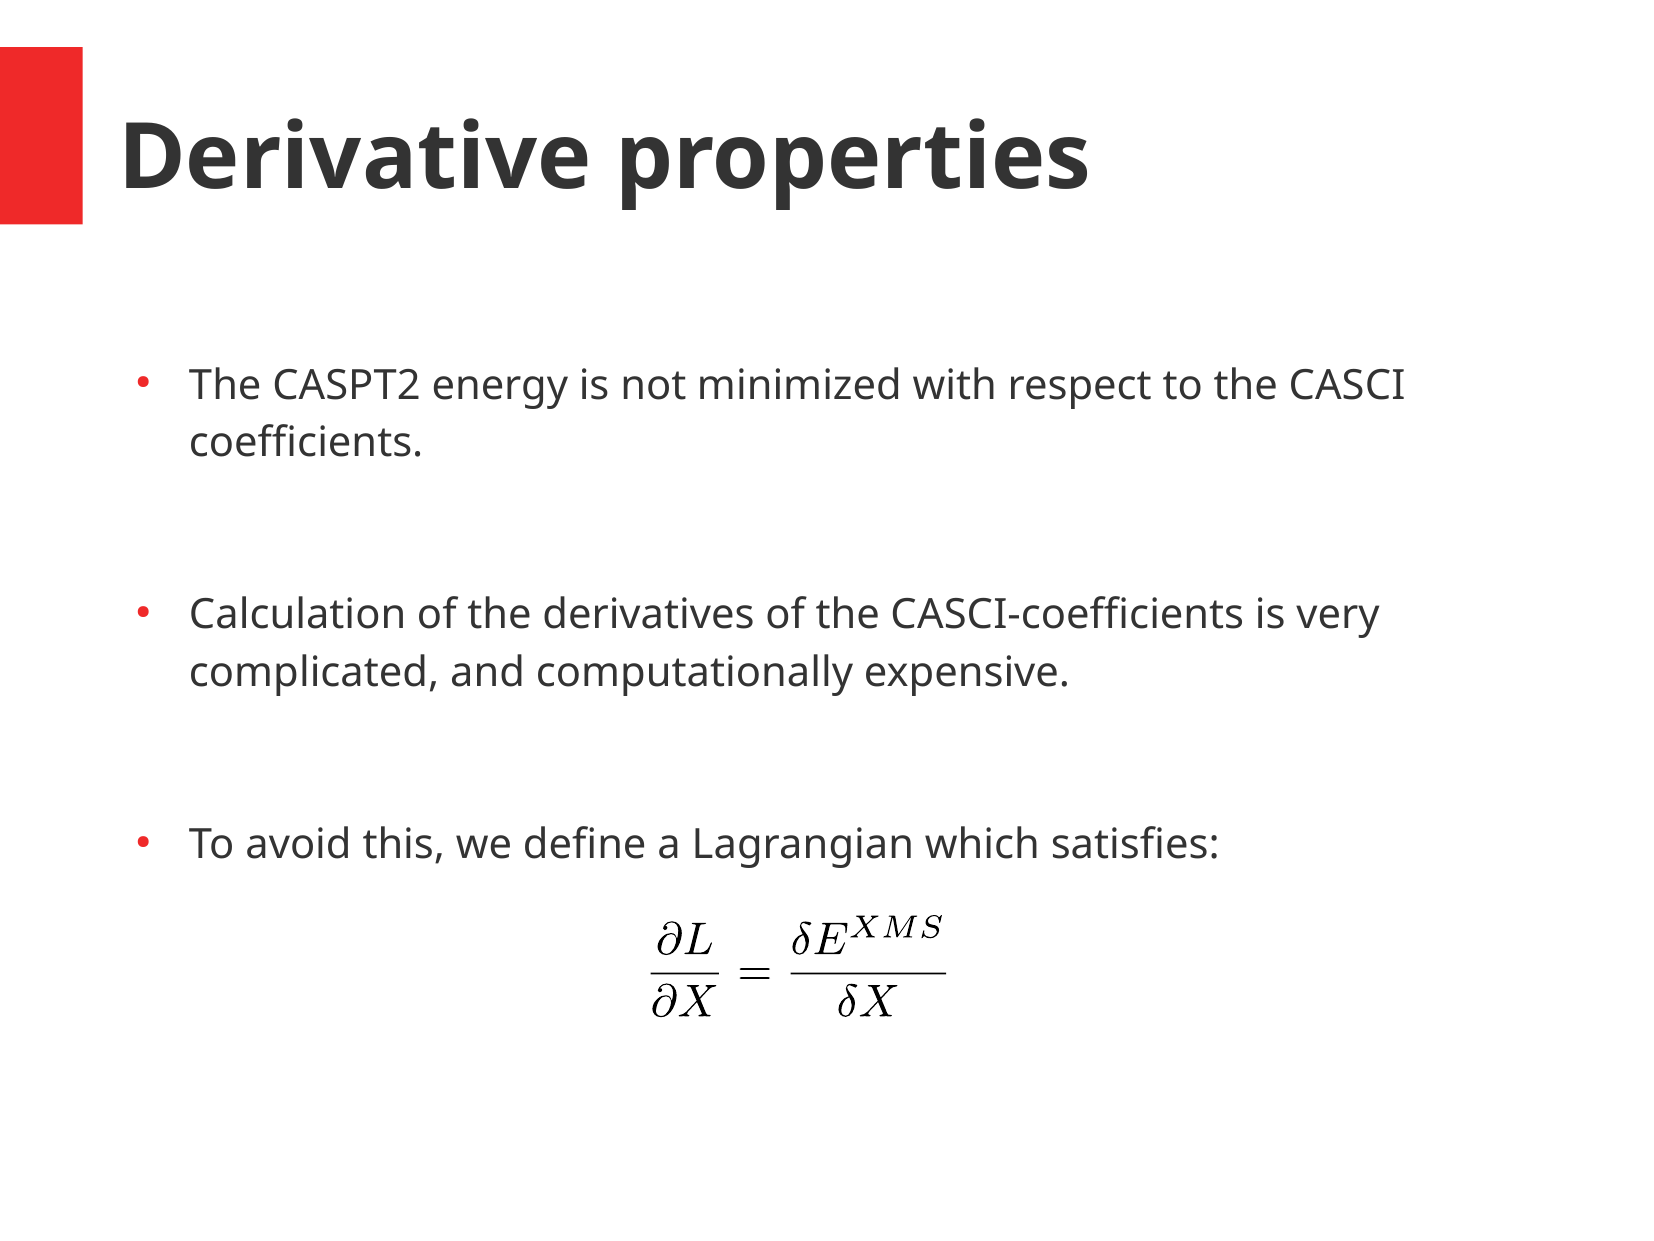

# Derivative properties
The CASPT2 energy is not minimized with respect to the CASCI coefficients.
Calculation of the derivatives of the CASCI-coefficients is very complicated, and computationally expensive.
To avoid this, we define a Lagrangian which satisfies: